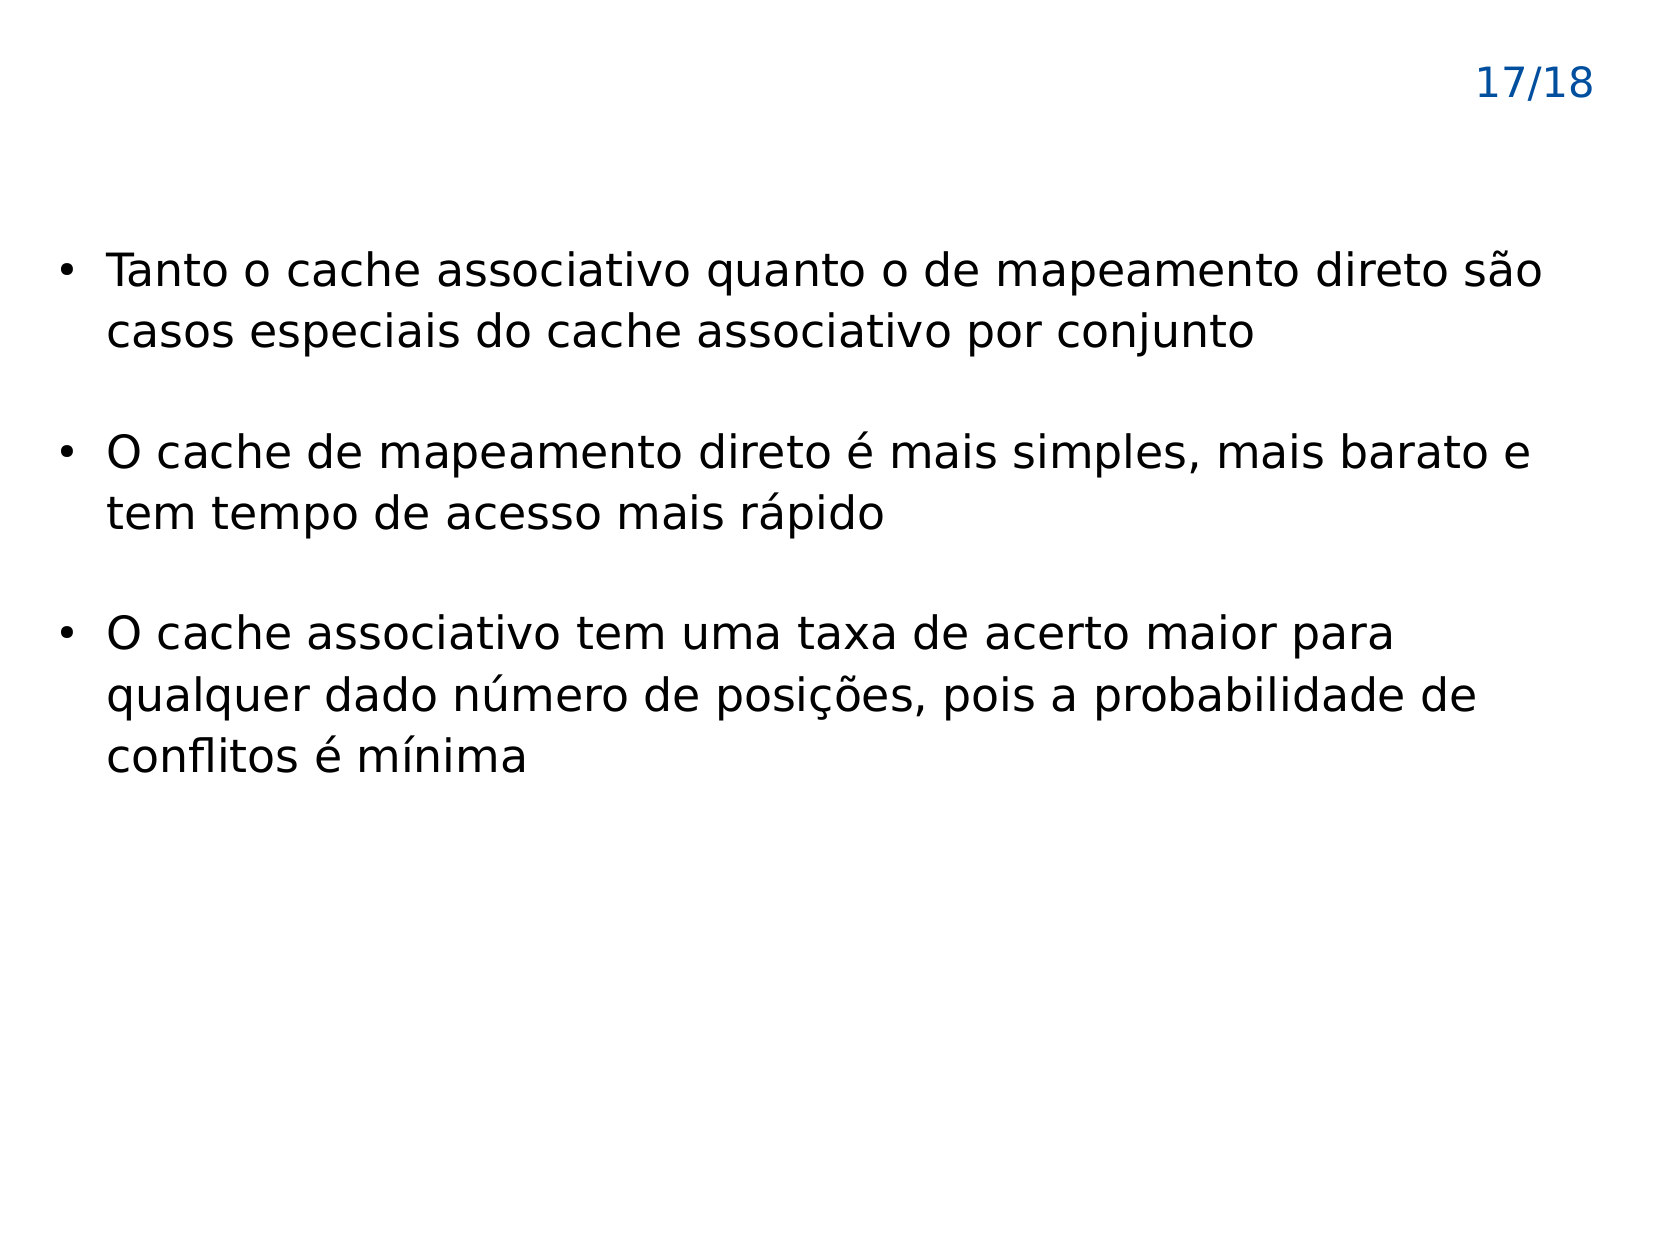

#
17
Tanto o cache associativo quanto o de mapeamento direto são casos especiais do cache associativo por conjunto
O cache de mapeamento direto é mais simples, mais barato e tem tempo de acesso mais rápido
O cache associativo tem uma taxa de acerto maior para qualquer dado número de posições, pois a probabilidade de conflitos é mínima